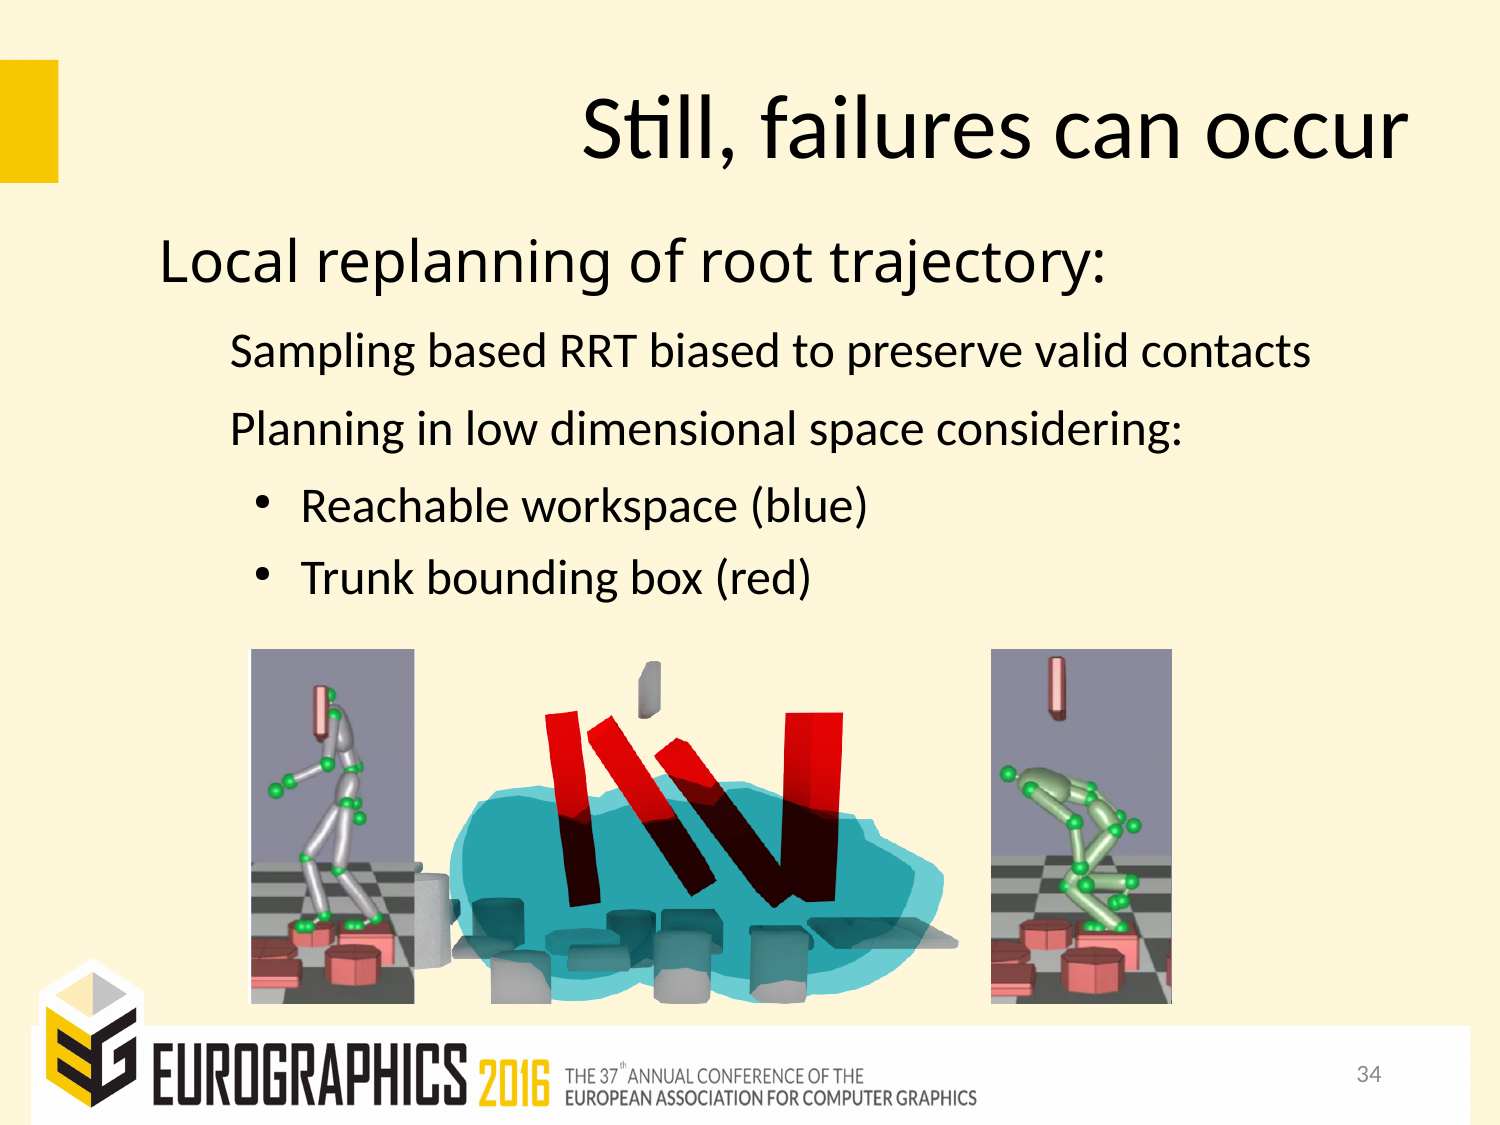

# Still, failures can occur
Local replanning of root trajectory:
Sampling based RRT biased to preserve valid contacts
Planning in low dimensional space considering:
Reachable workspace (blue)
Trunk bounding box (red)